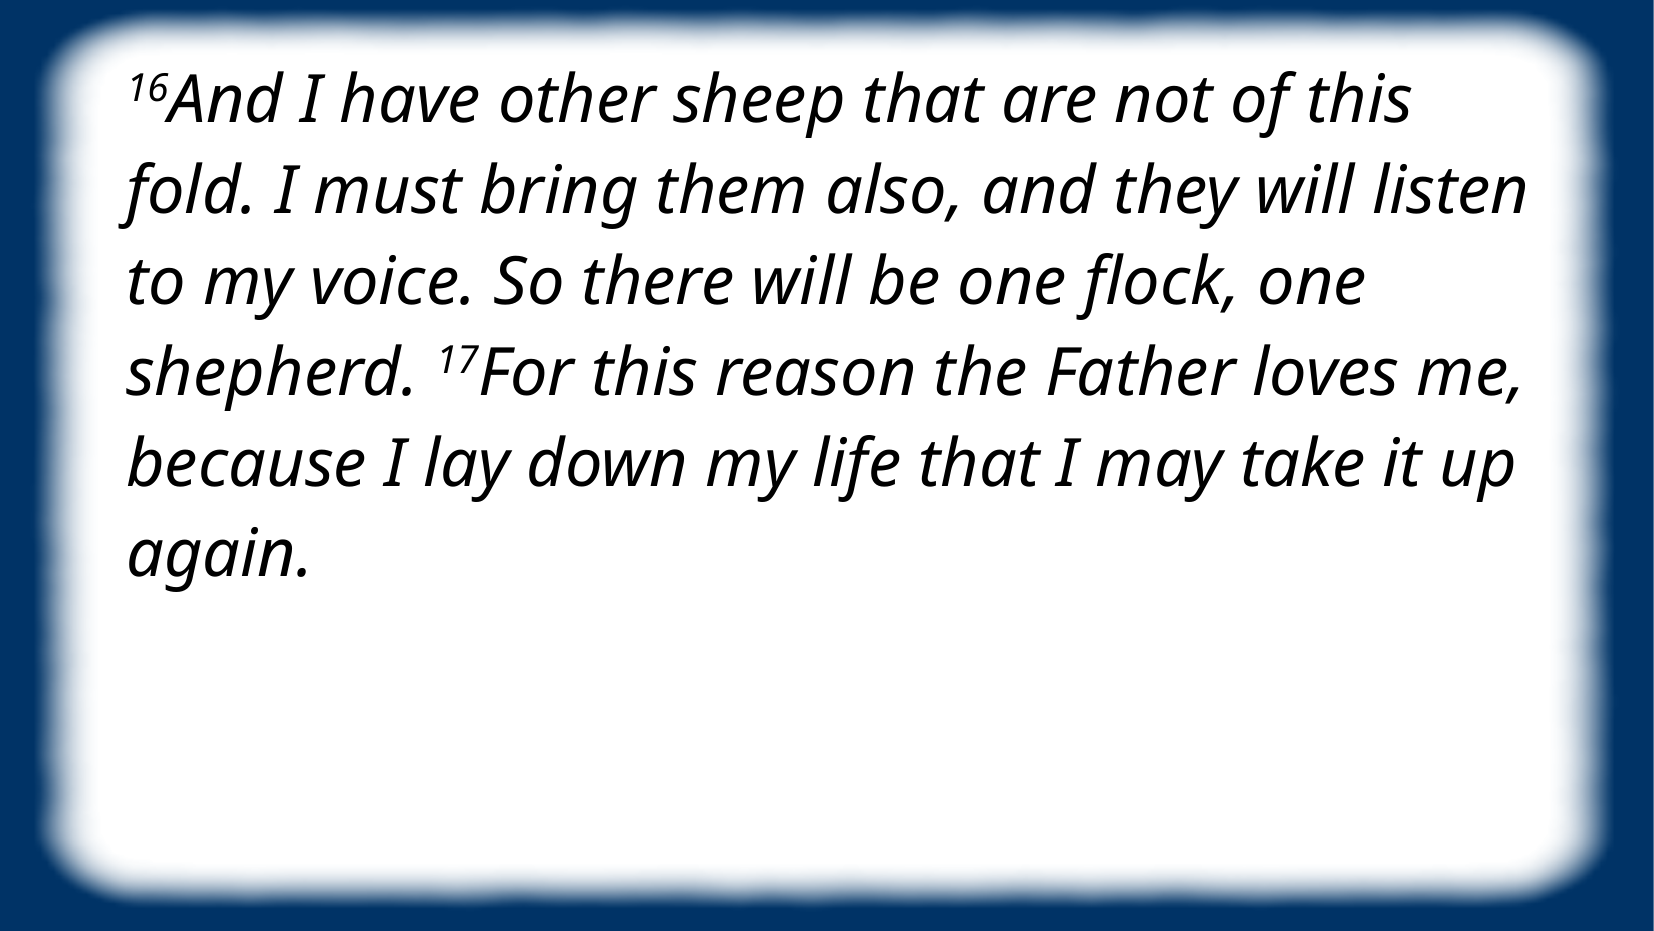

16And I have other sheep that are not of this fold. I must bring them also, and they will listen to my voice. So there will be one flock, one shepherd. 17For this reason the Father loves me, because I lay down my life that I may take it up again.